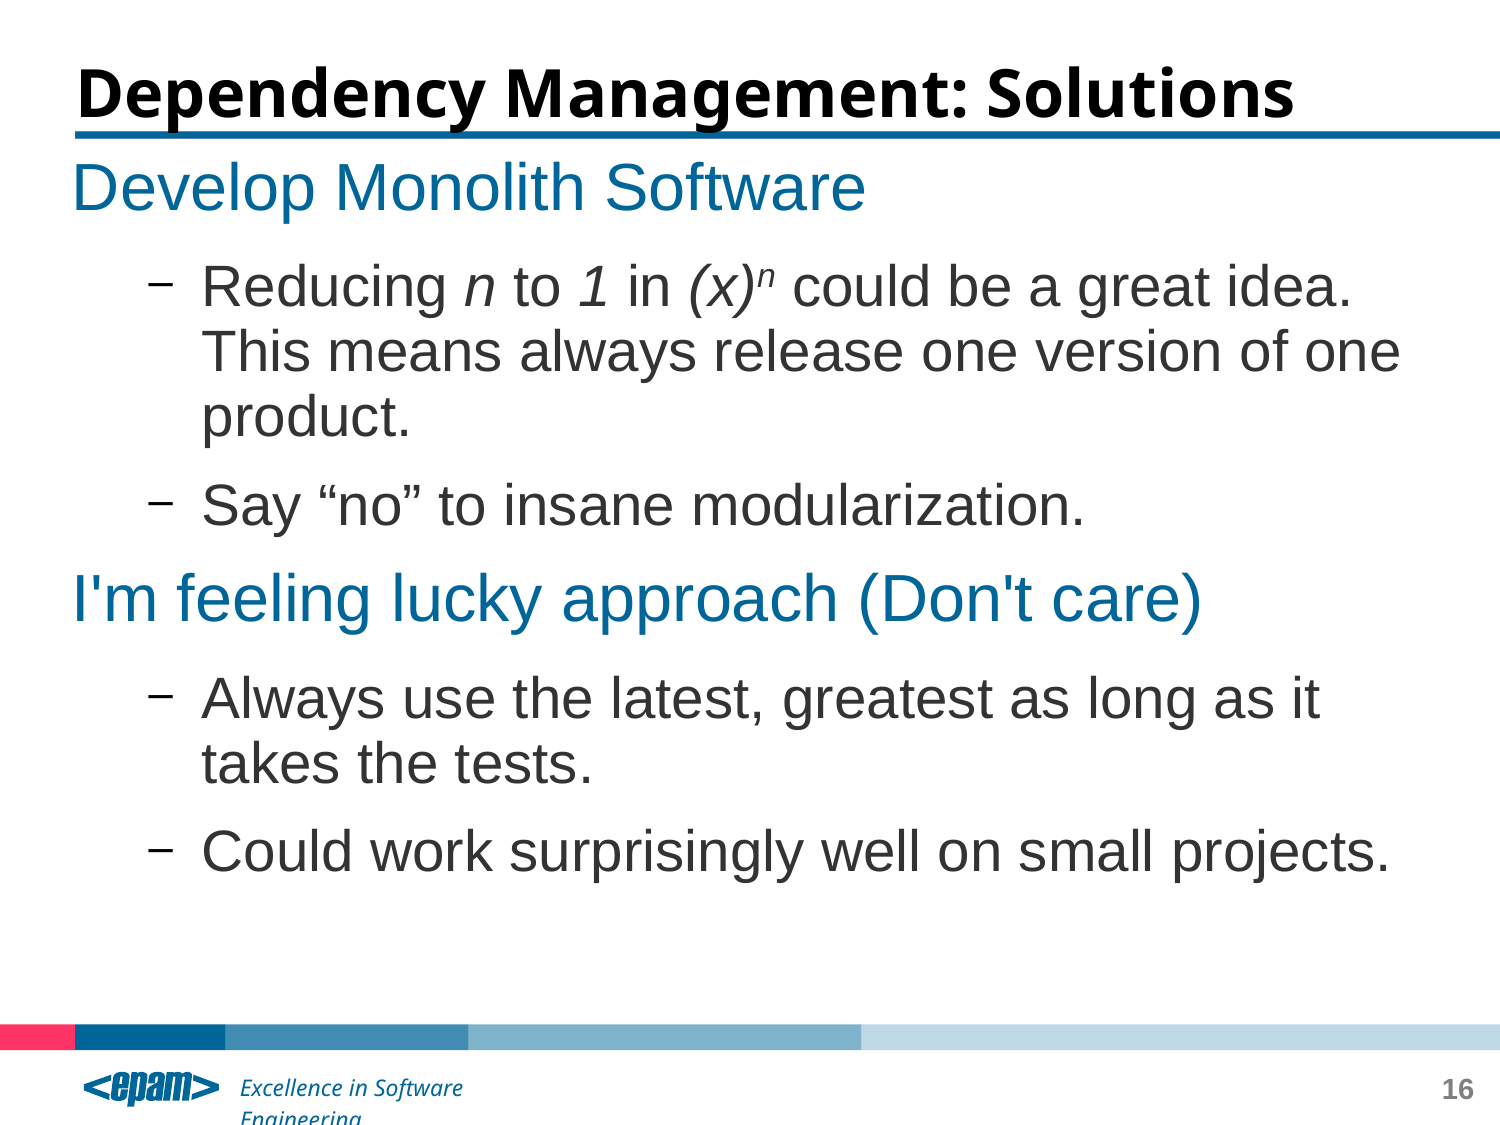

Dependency Management: Solutions
# Develop Monolith Software
Reducing n to 1 in (x)n could be a great idea. This means always release one version of one product.
Say “no” to insane modularization.
I'm feeling lucky approach (Don't care)
Always use the latest, greatest as long as it takes the tests.
Could work surprisingly well on small projects.